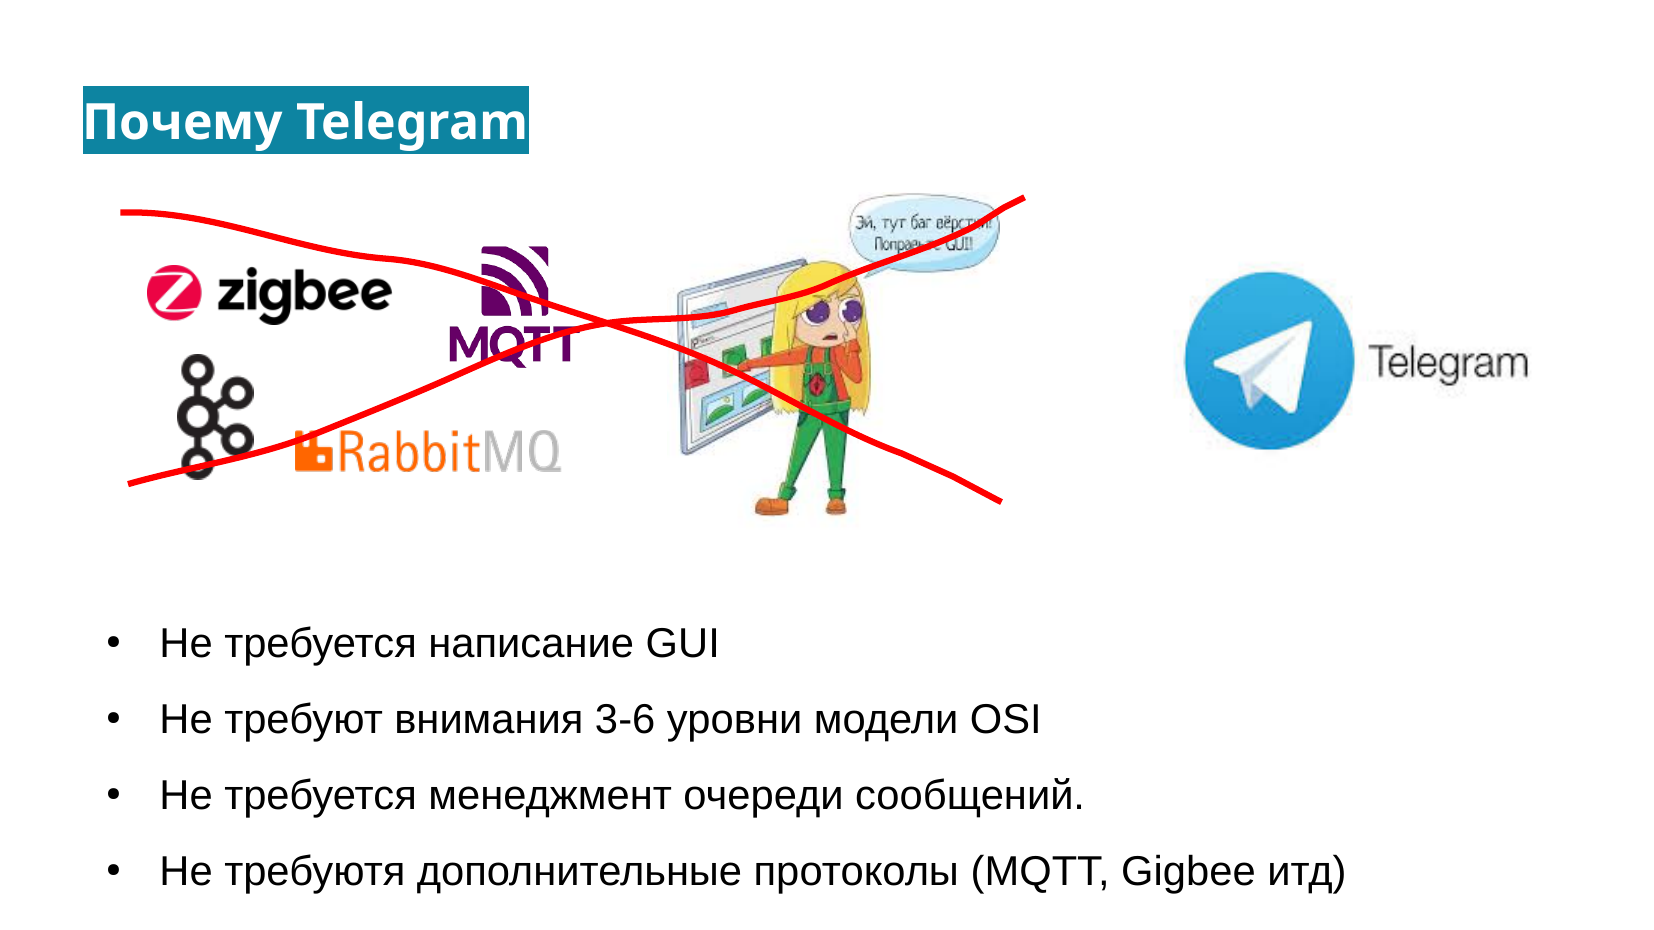

# Почему Telegram
Не требуется написание GUI
Не требуют внимания 3-6 уровни модели OSI
Не требуется менеджмент очереди сообщений.
Не требуютя дополнительные протоколы (MQTT, Gigbee итд)